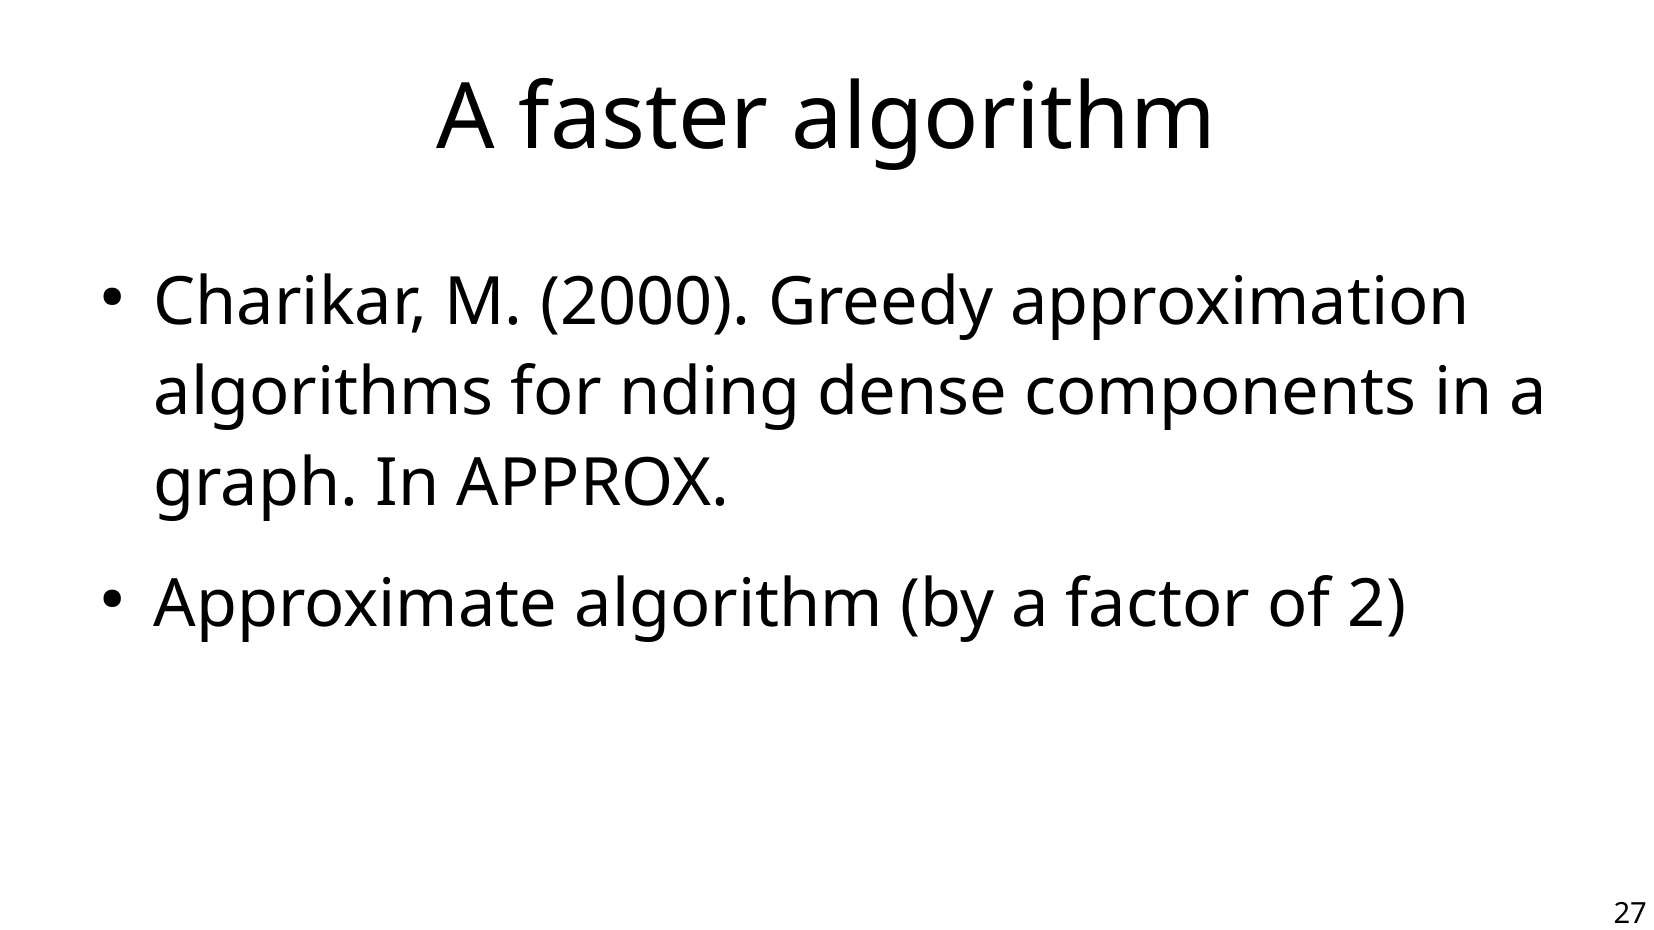

# A faster algorithm
Charikar, M. (2000). Greedy approximation algorithms for nding dense components in a graph. In APPROX.
Approximate algorithm (by a factor of 2)
27